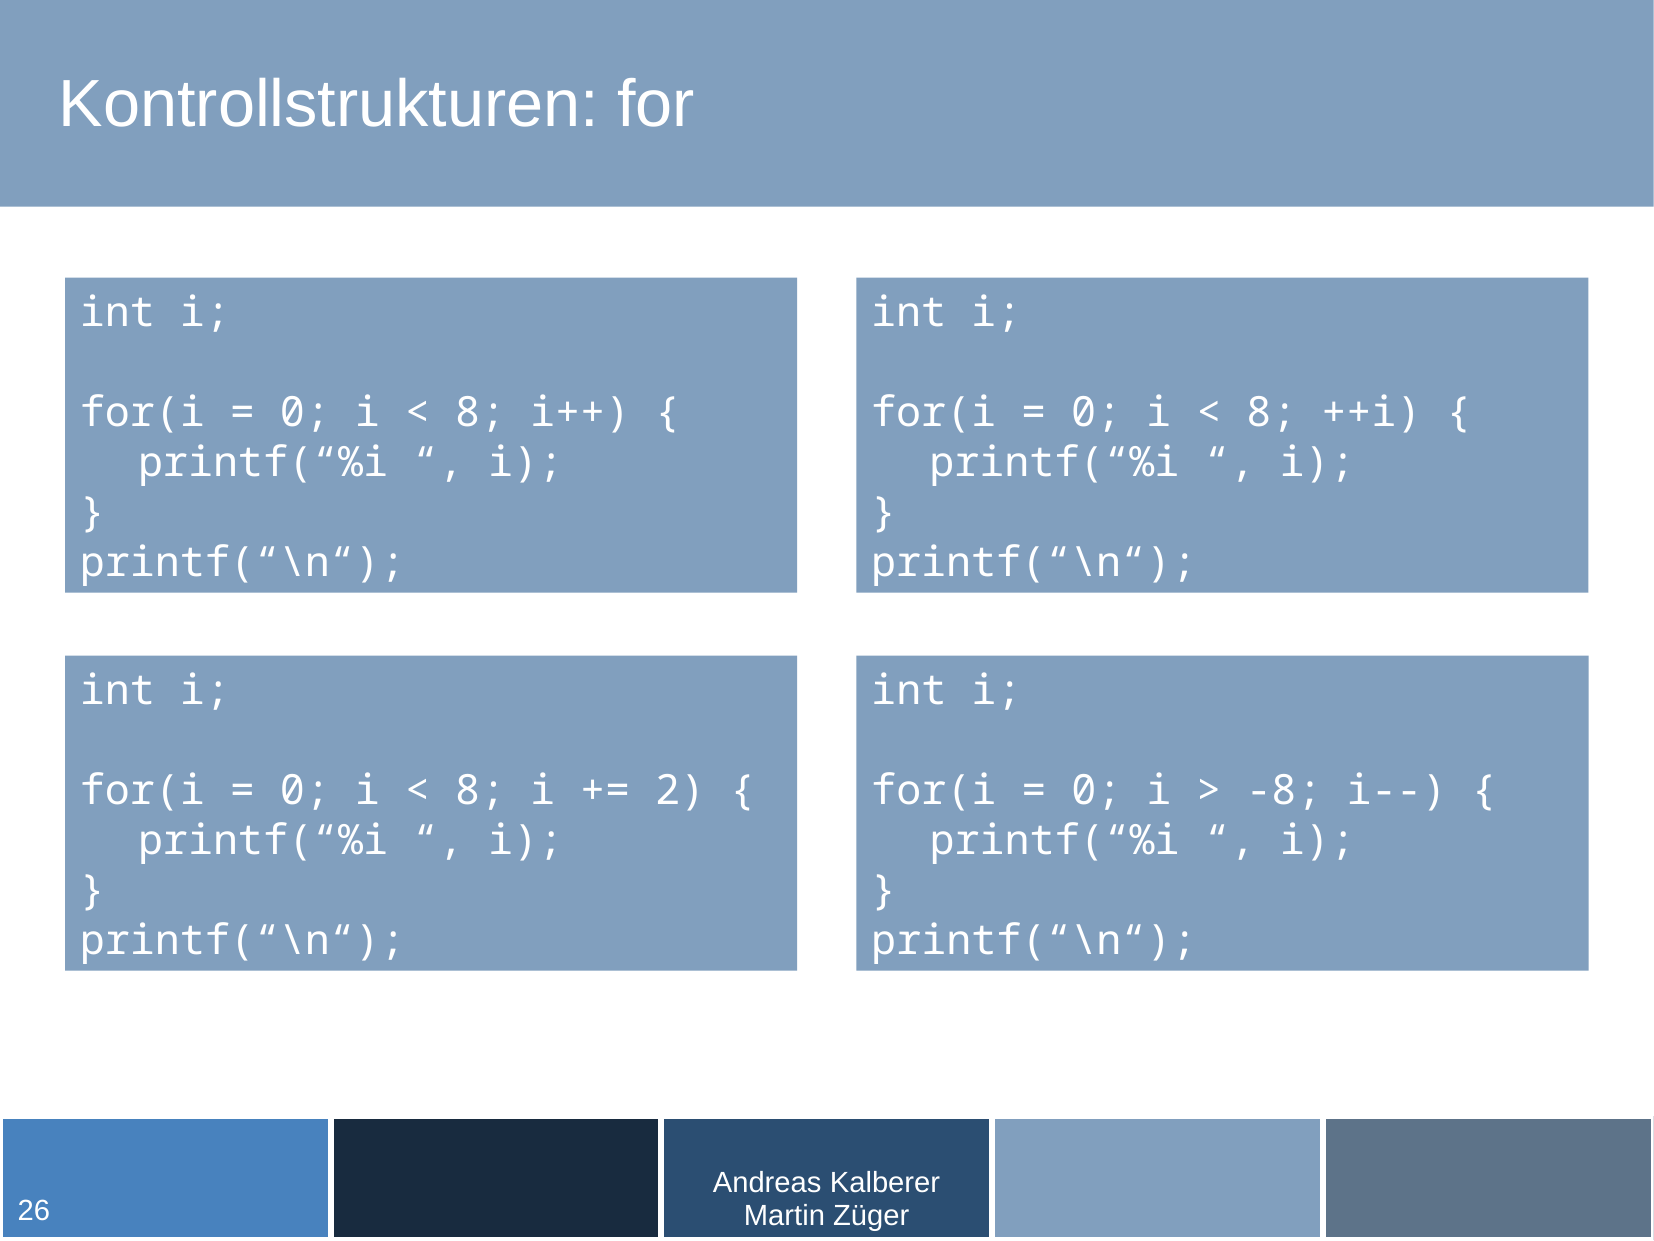

# Kontrollstrukturen: for
int i;
for(i = 0; i < 8; i++) {
	printf(“%i “, i);
}
printf(“\n“);
int i;
for(i = 0; i < 8; ++i) {
	printf(“%i “, i);
}
printf(“\n“);
int i;
for(i = 0; i > -8; i--) {
	printf(“%i “, i);
}
printf(“\n“);
int i;
for(i = 0; i < 8; i += 2) {
	printf(“%i “, i);
}
printf(“\n“);
LibreOffice Productivity Suite
26